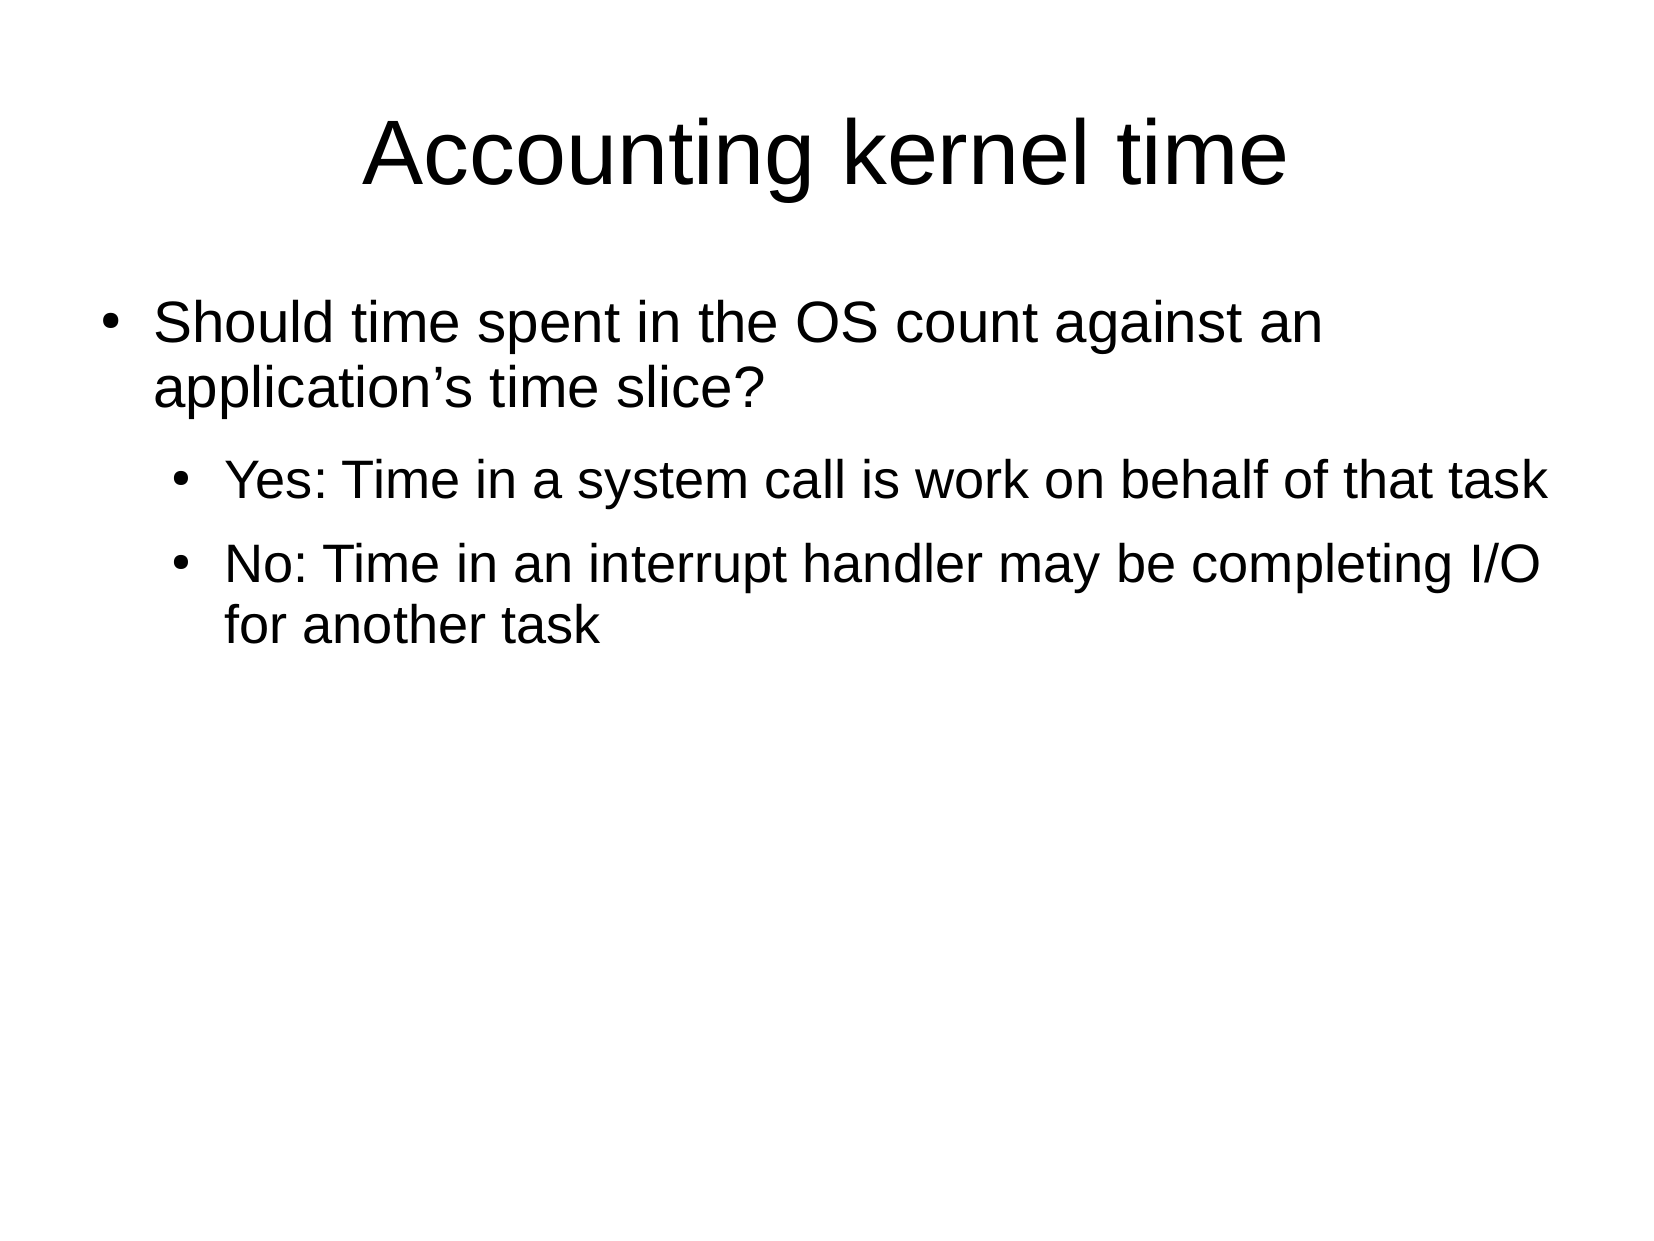

# Accounting kernel time
Should time spent in the OS count against an application’s time slice?
Yes: Time in a system call is work on behalf of that task
No: Time in an interrupt handler may be completing I/O for another task